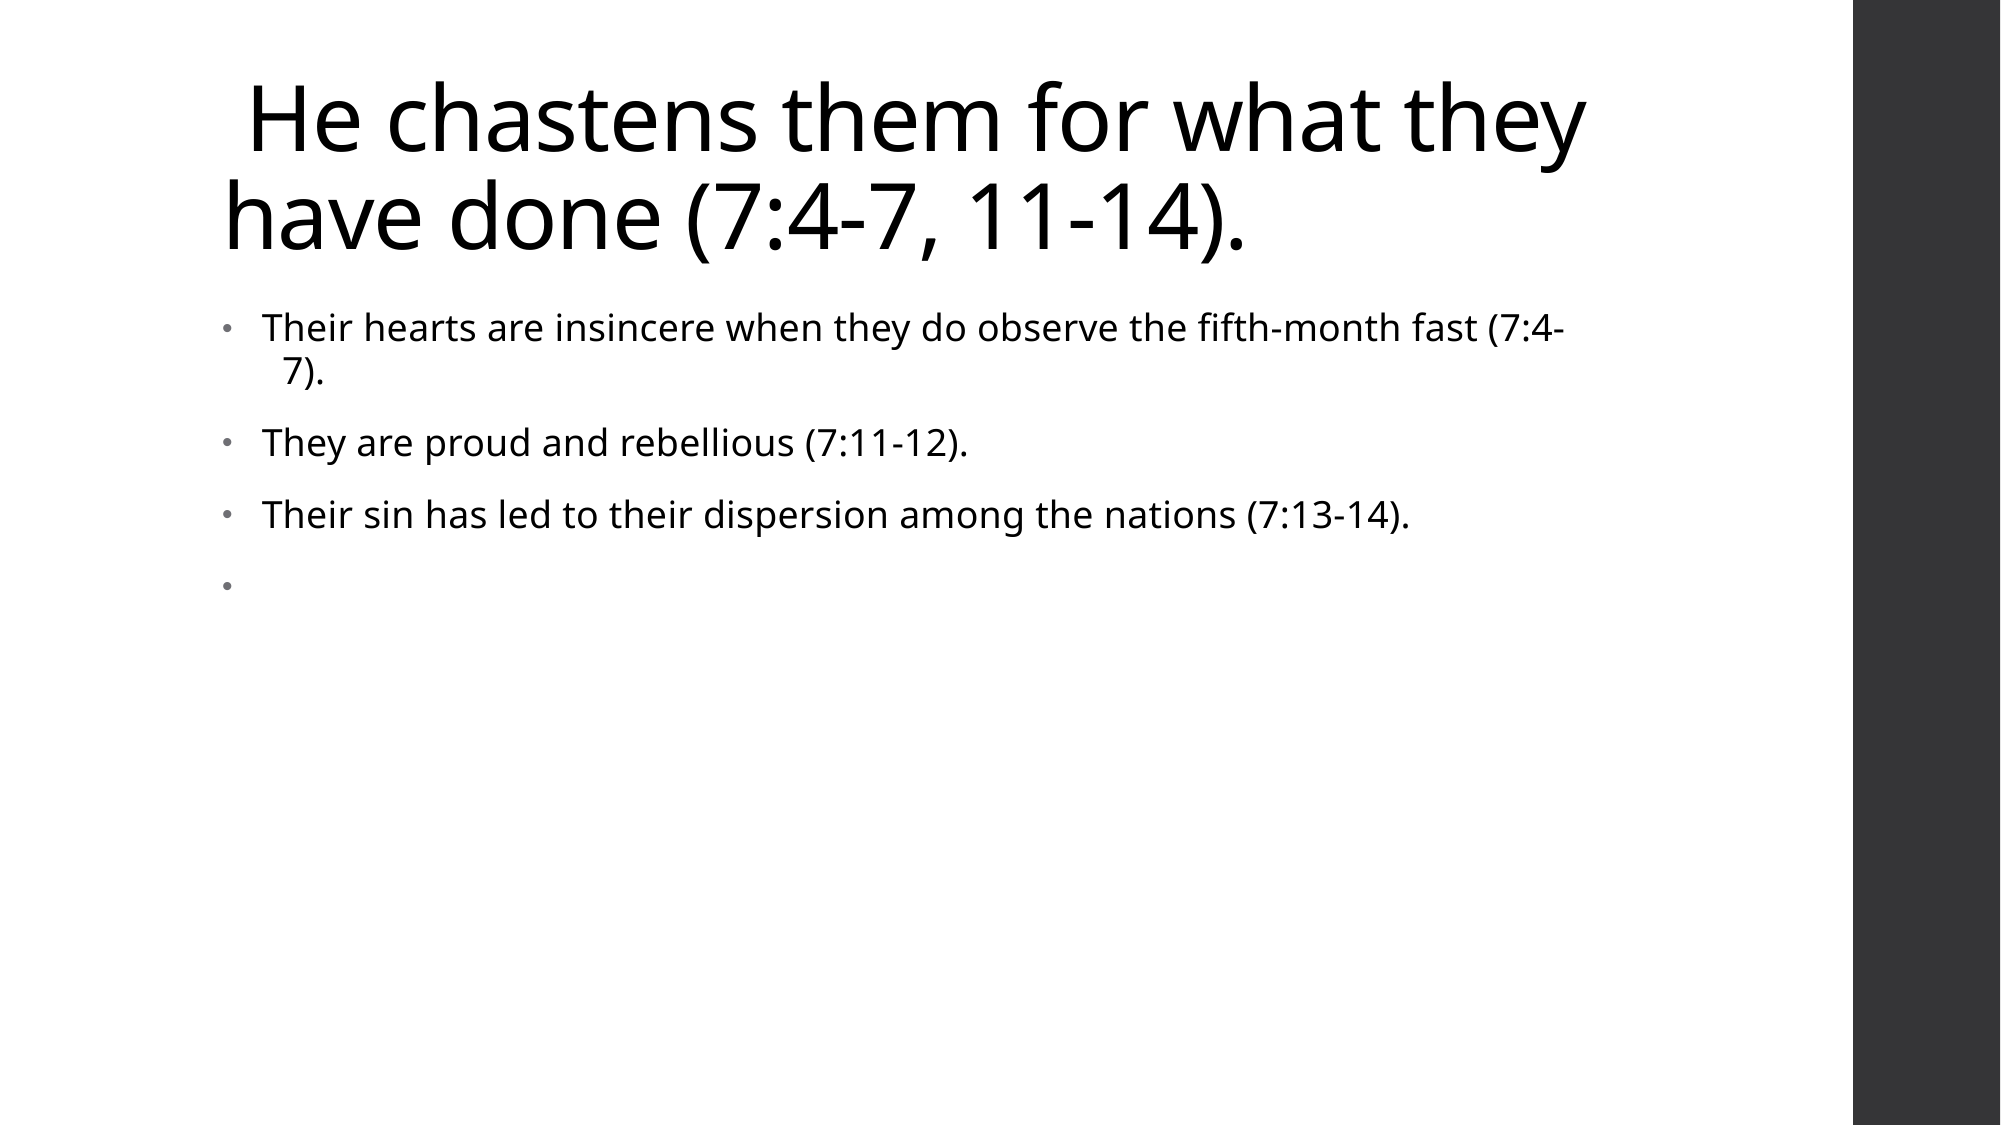

# He chastens them for what they have done (7:4-7, 11-14).
 Their hearts are insincere when they do observe the fifth-month fast (7:4-7).
 They are proud and rebellious (7:11-12).
 Their sin has led to their dispersion among the nations (7:13-14).